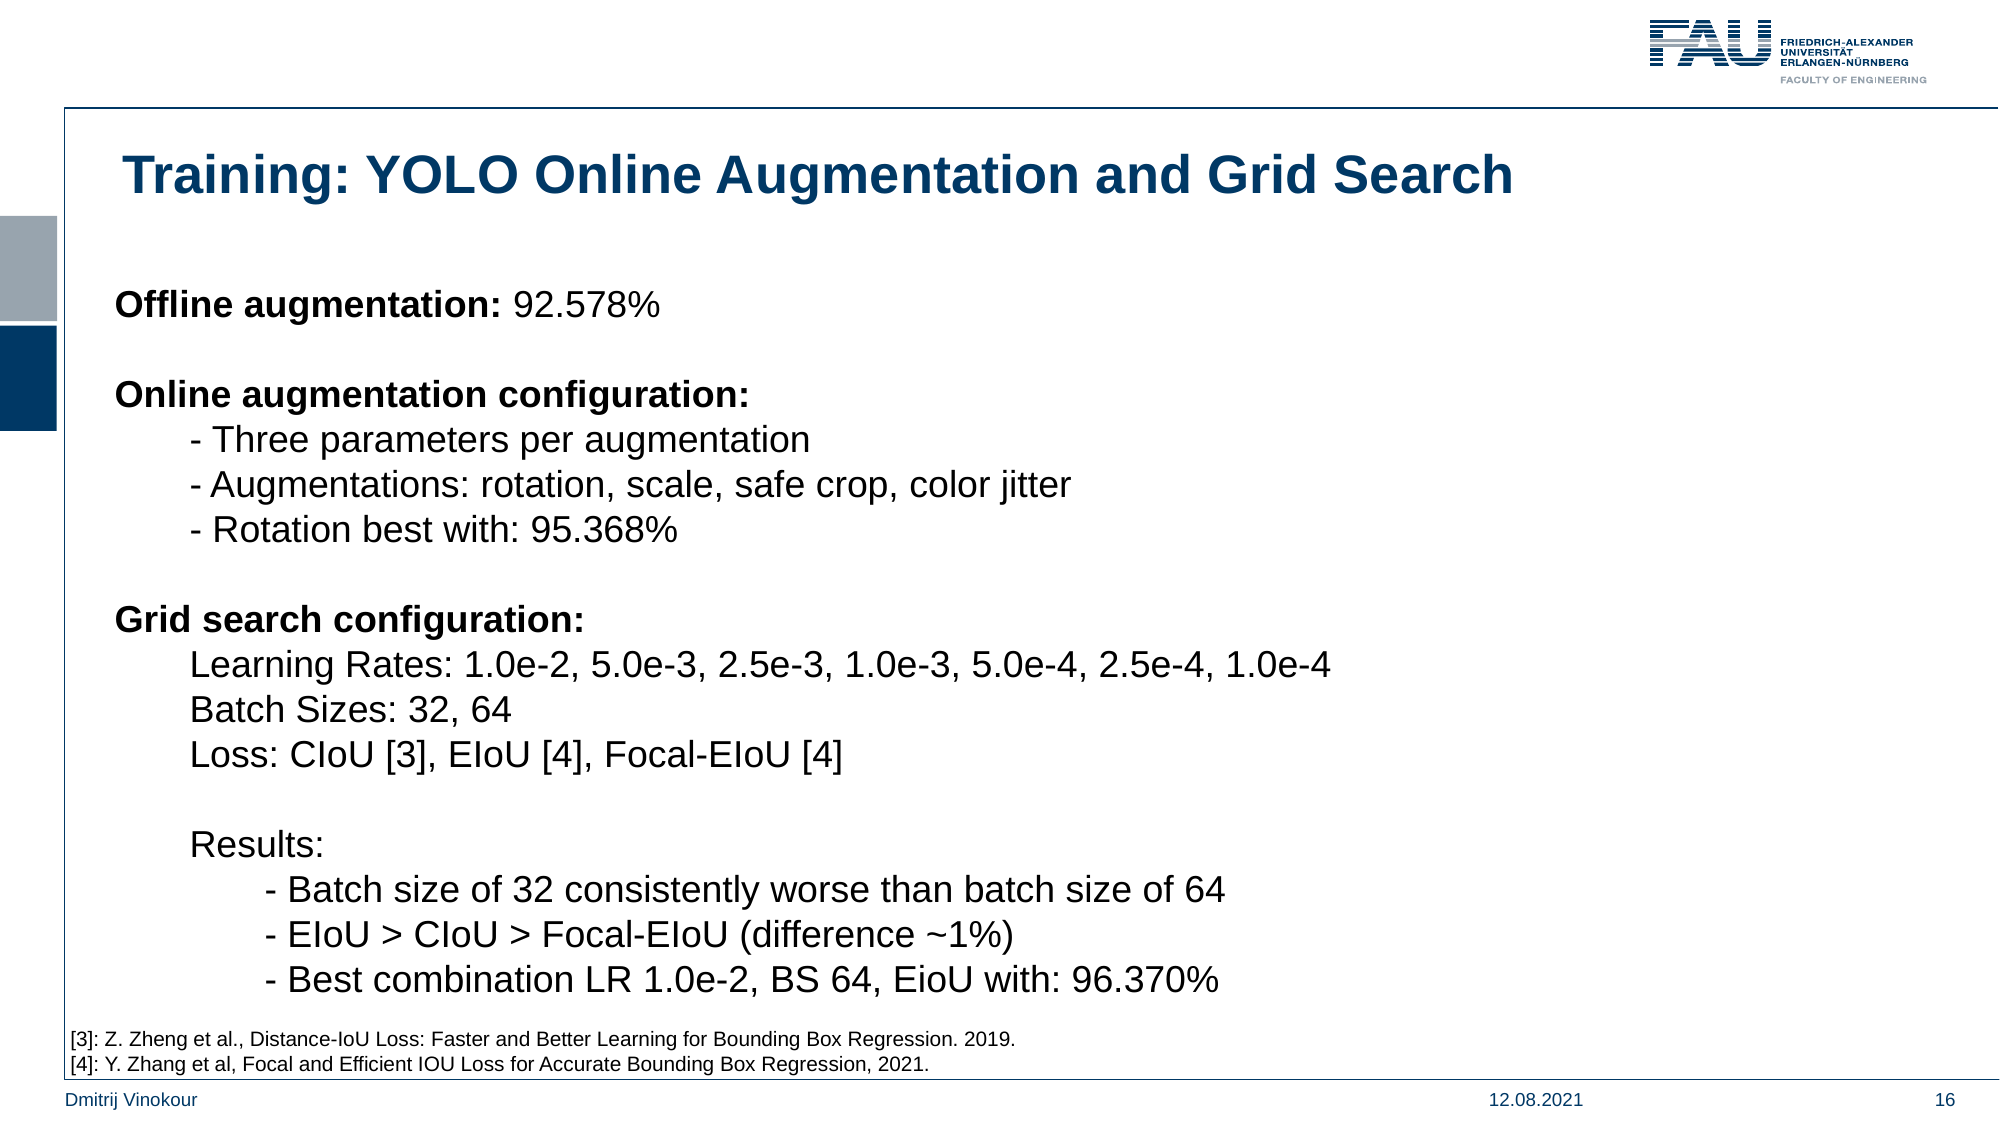

Training: YOLO Online Augmentation and Grid Search
Offline augmentation: 92.578%
Online augmentation configuration:
	- Three parameters per augmentation
	- Augmentations: rotation, scale, safe crop, color jitter
	- Rotation best with: 95.368%
Grid search configuration:
	Learning Rates: 1.0e-2, 5.0e-3, 2.5e-3, 1.0e-3, 5.0e-4, 2.5e-4, 1.0e-4
	Batch Sizes: 32, 64
	Loss: CIoU [3], EIoU [4], Focal-EIoU [4]
	Results:
		- Batch size of 32 consistently worse than batch size of 64
		- EIoU > CIoU > Focal-EIoU (difference ~1%)
		- Best combination LR 1.0e-2, BS 64, EioU with: 96.370%
[3]: Z. Zheng et al., Distance-IoU Loss: Faster and Better Learning for Bounding Box Regression. 2019.
[4]: Y. Zhang et al, Focal and Efficient IOU Loss for Accurate Bounding Box Regression, 2021.
12.08.2021
Dmitrij Vinokour